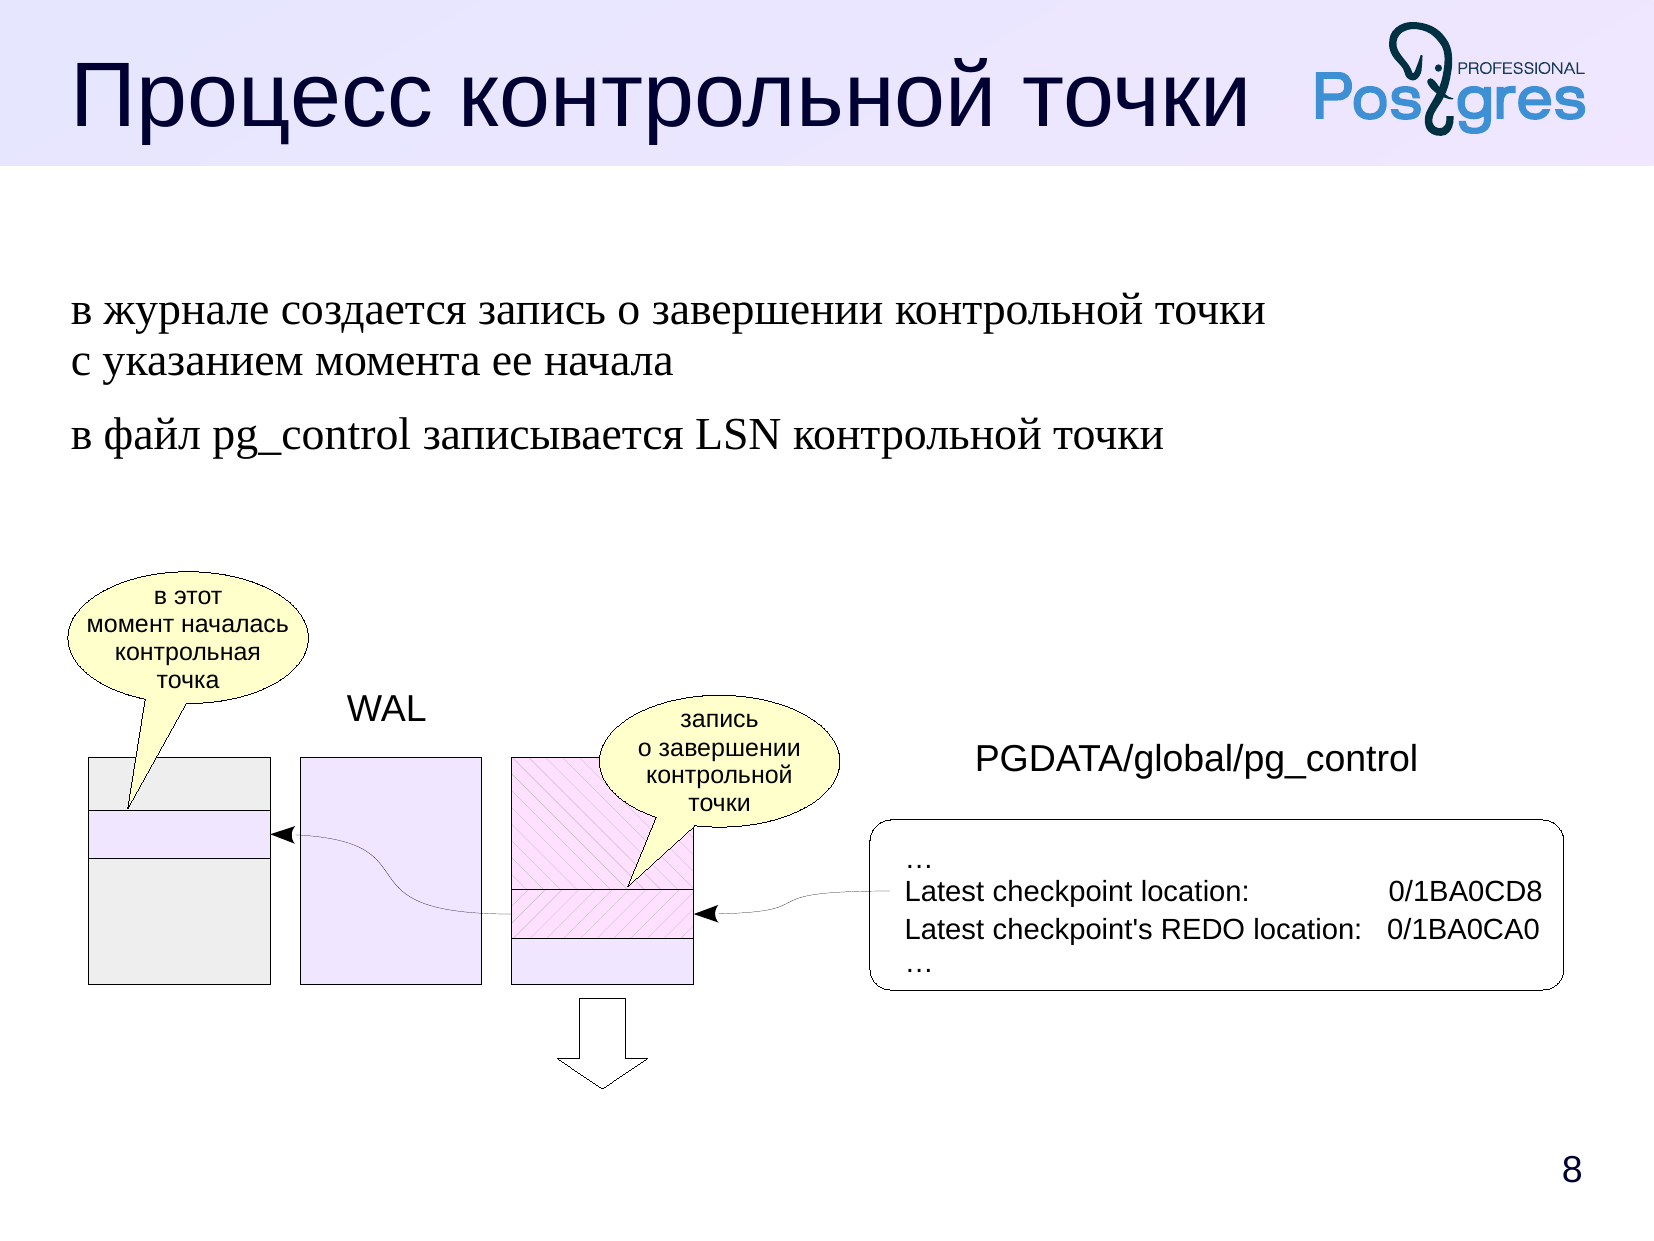

# Процесс контрольной точки
в журнале создается запись о завершении контрольной точки
с указанием момента ее начала
в файл pg_control записывается LSN контрольной точки
в этот
момент началась
контрольная
точка
WAL
запись
о завершении
контрольной
точки
PGDATA/global/pg_control
…
Latest checkpoint location: 	 0/1BA0CD8
Latest checkpoint's REDO location: 0/1BA0CA0
…